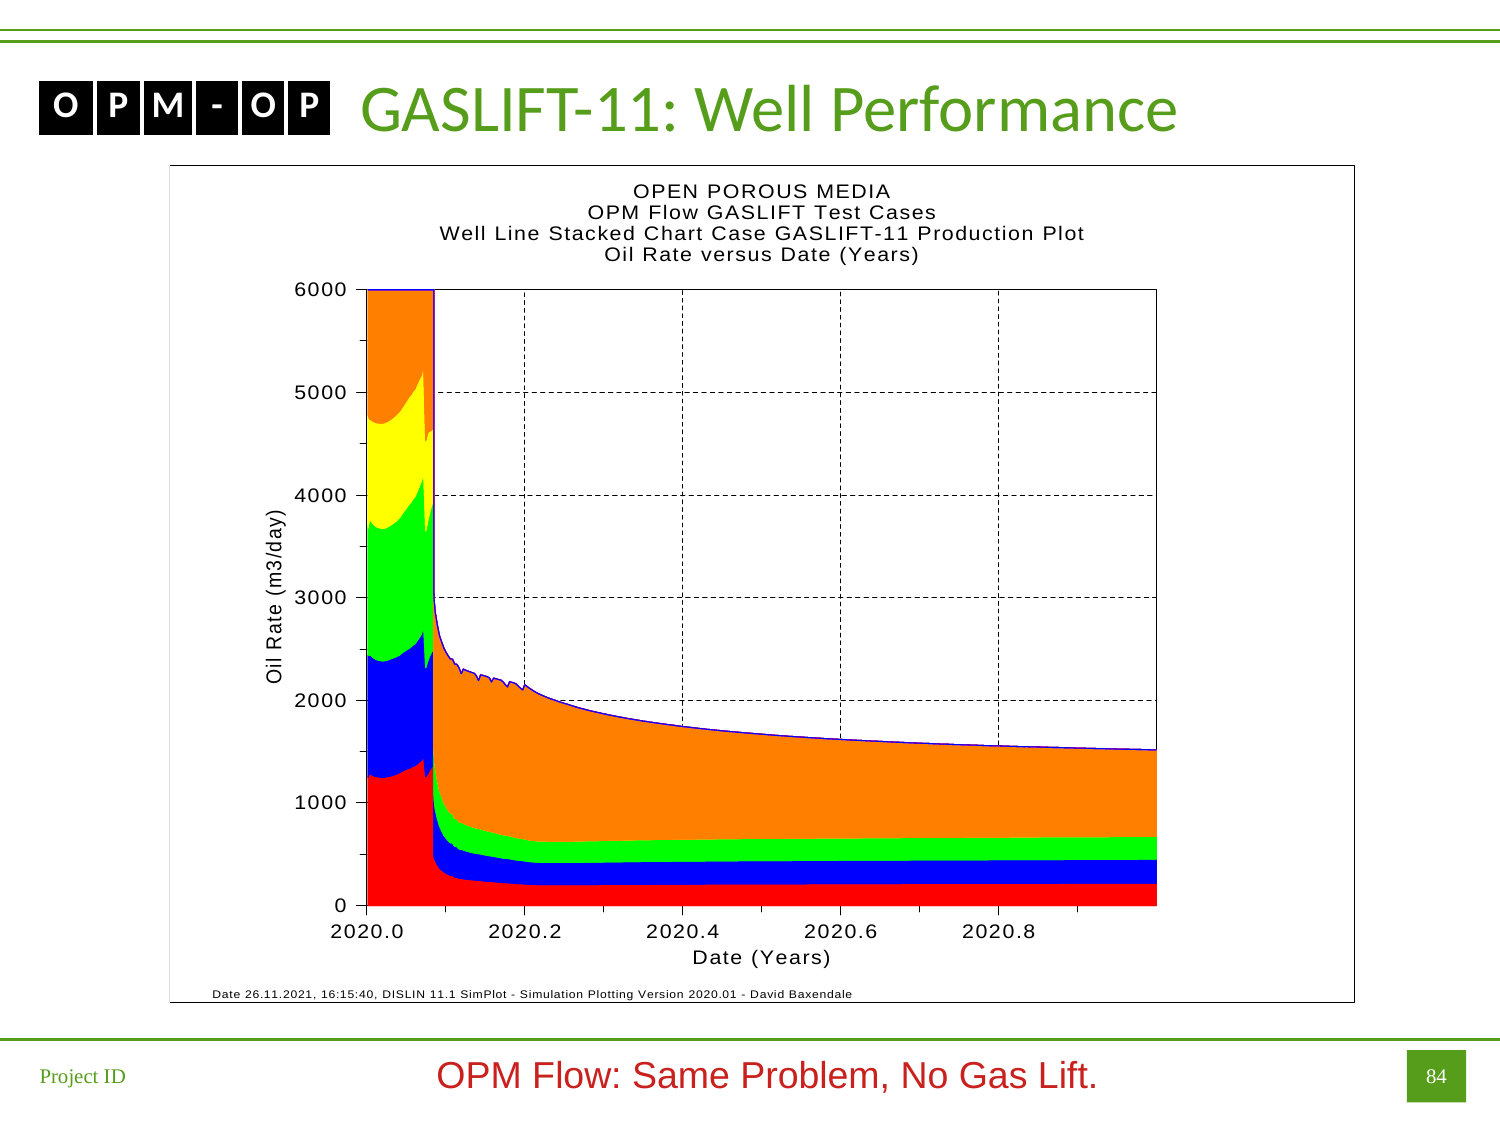

# GASLIFT-11: Well Performance
OPM Flow: Same Problem, No Gas Lift.
Project ID
84